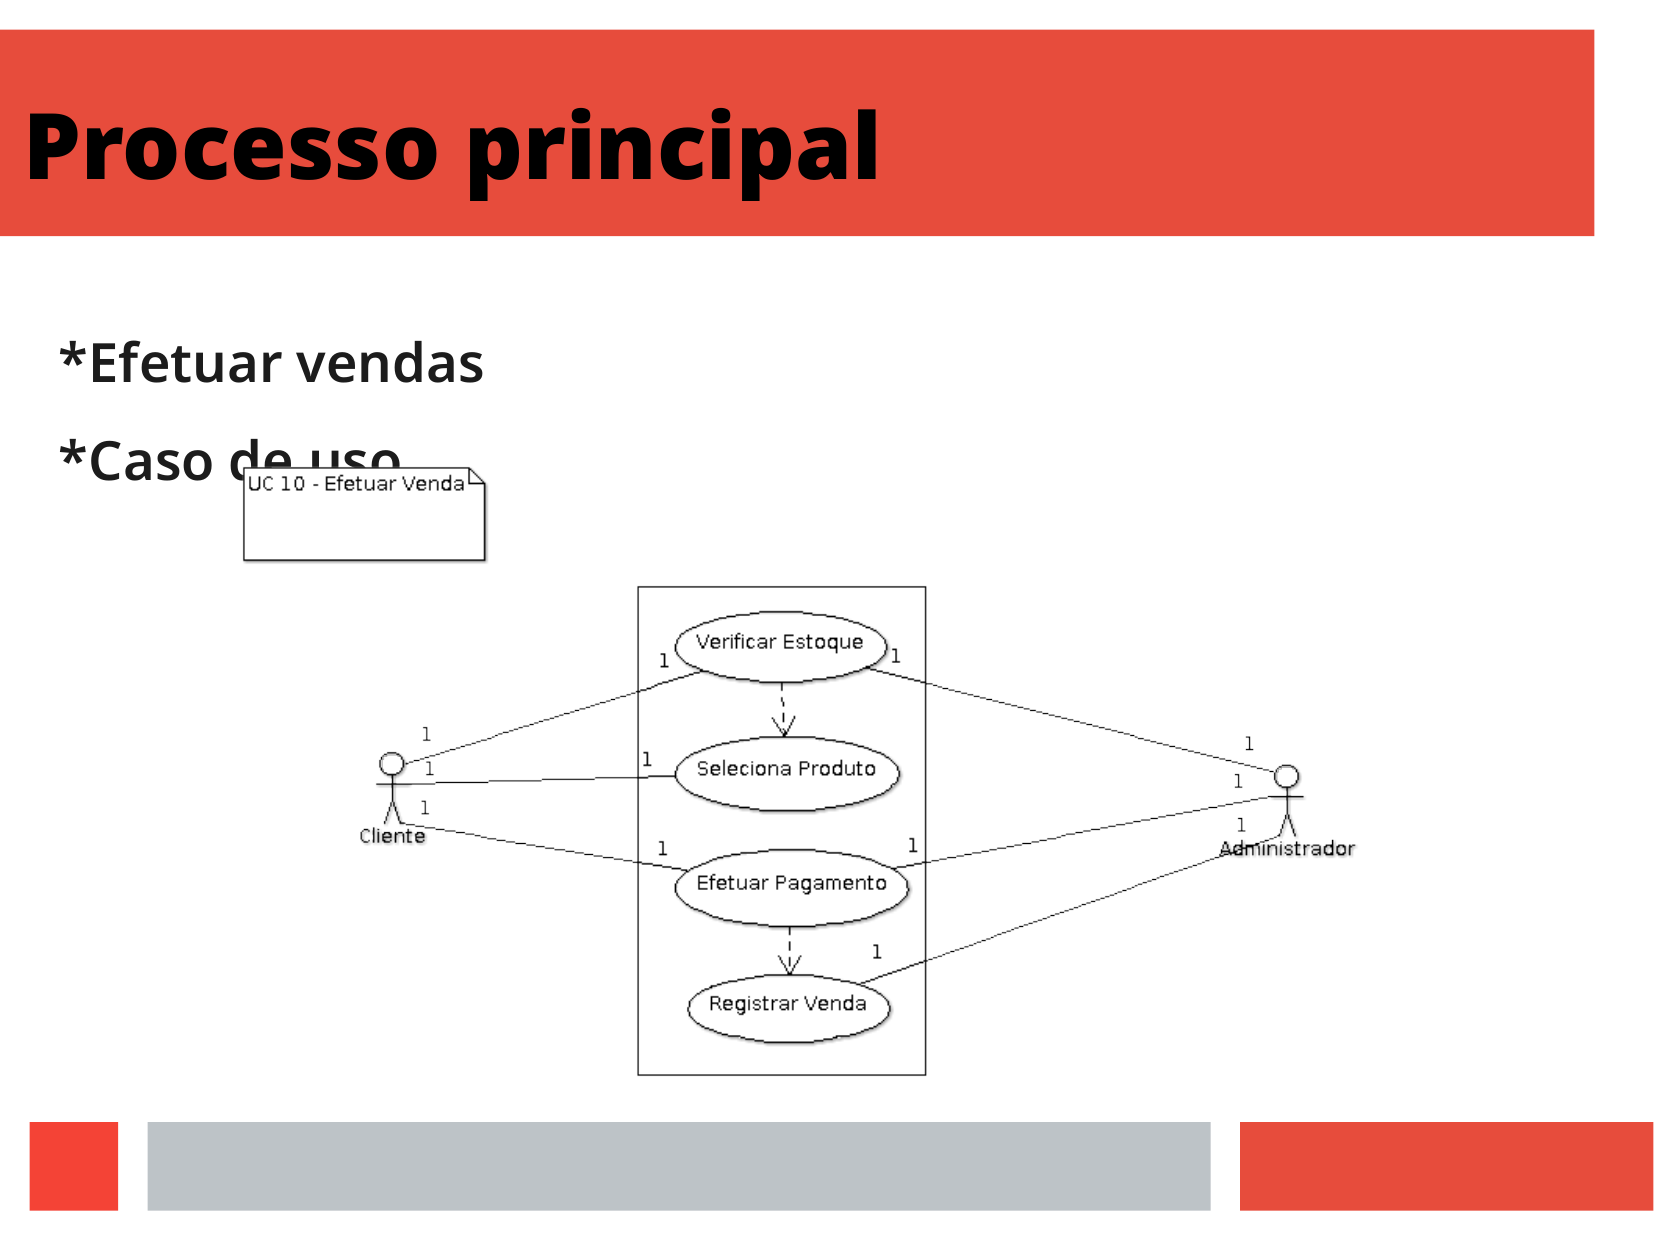

# Processo principal
*Efetuar vendas
*Caso de uso